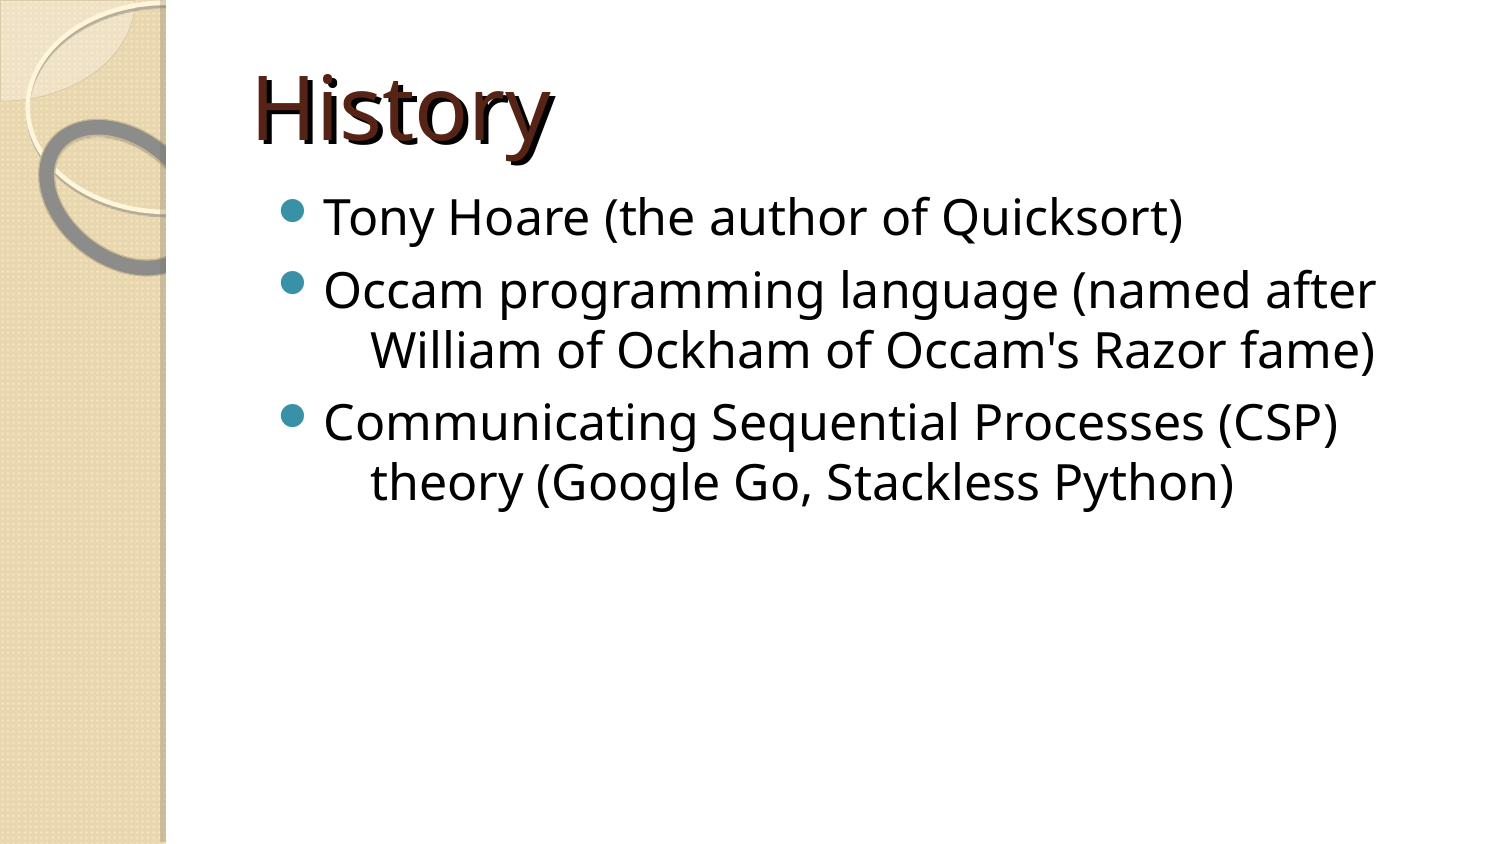

# History
Tony Hoare (the author of Quicksort)
Occam programming language (named after William of Ockham of Occam's Razor fame)
Communicating Sequential Processes (CSP) theory (Google Go, Stackless Python)